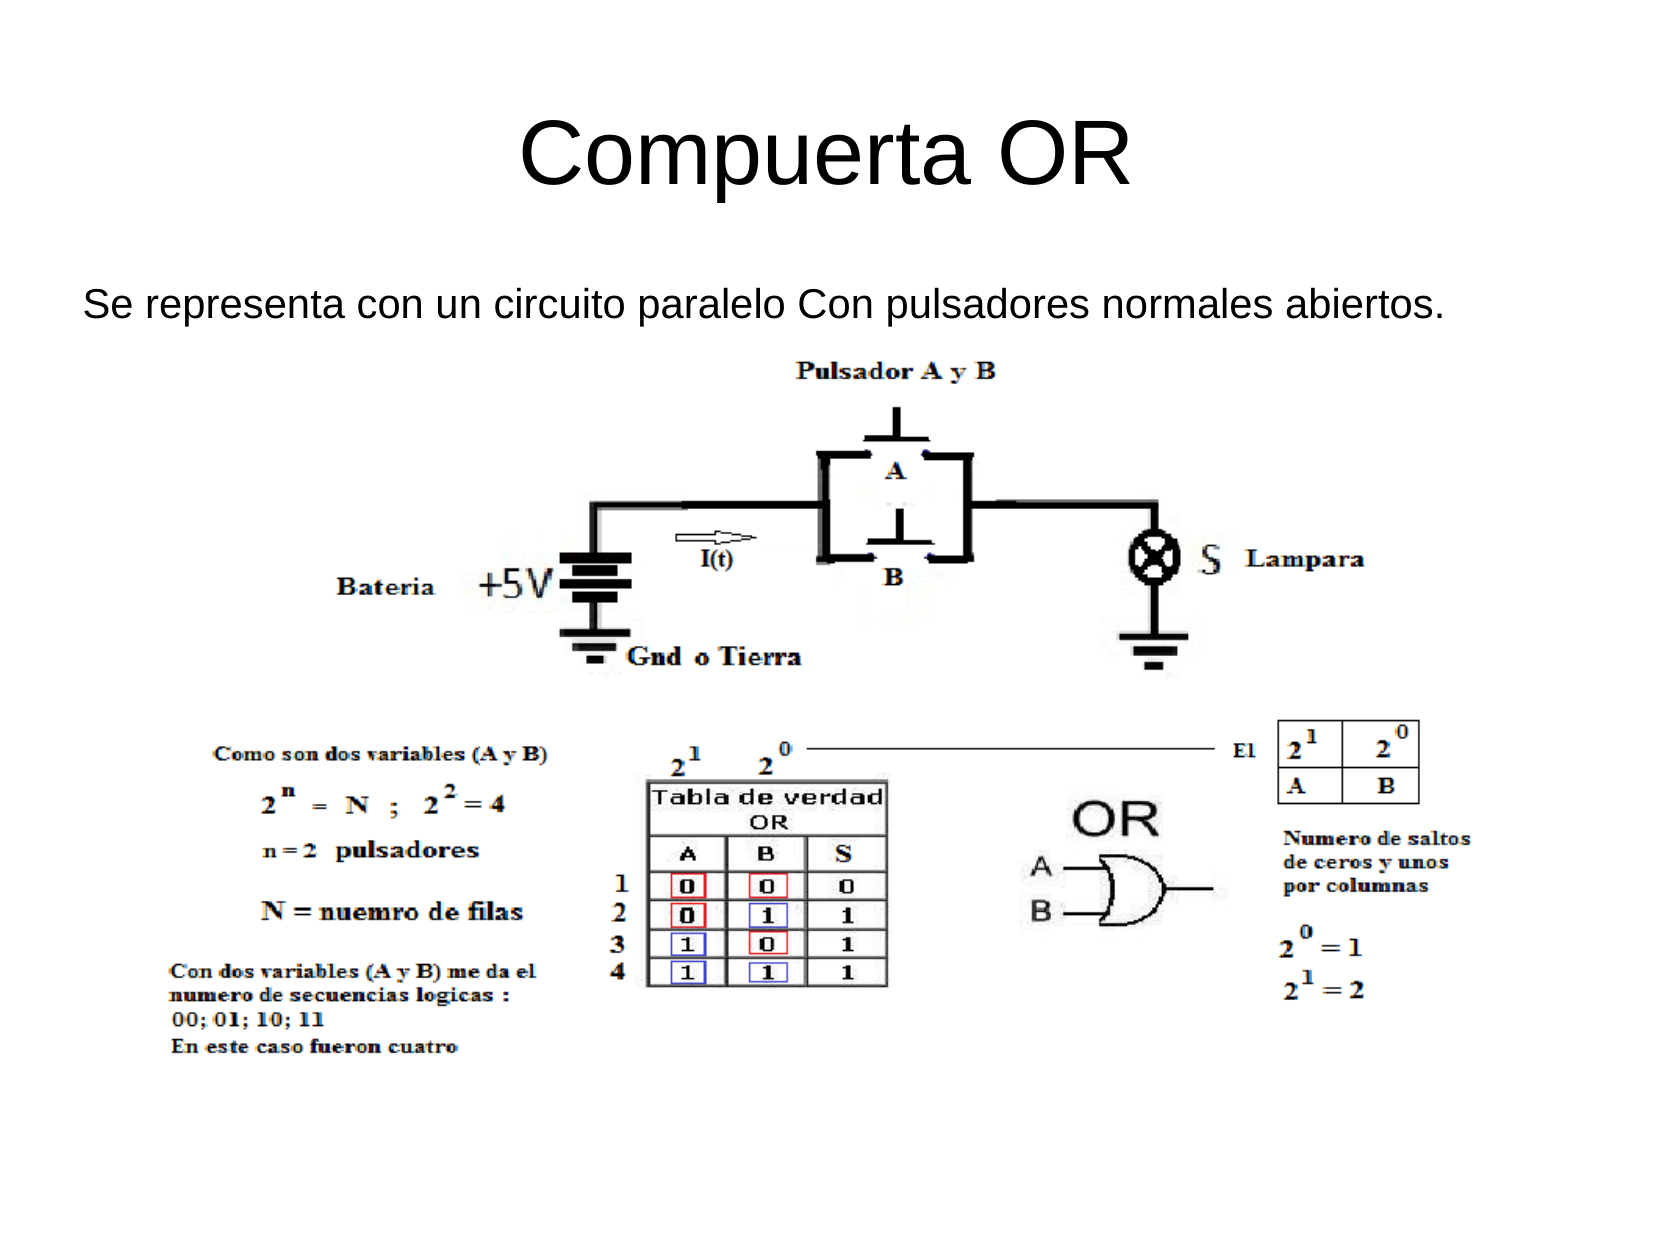

# Compuerta OR
Se representa con un circuito paralelo Con pulsadores normales abiertos.